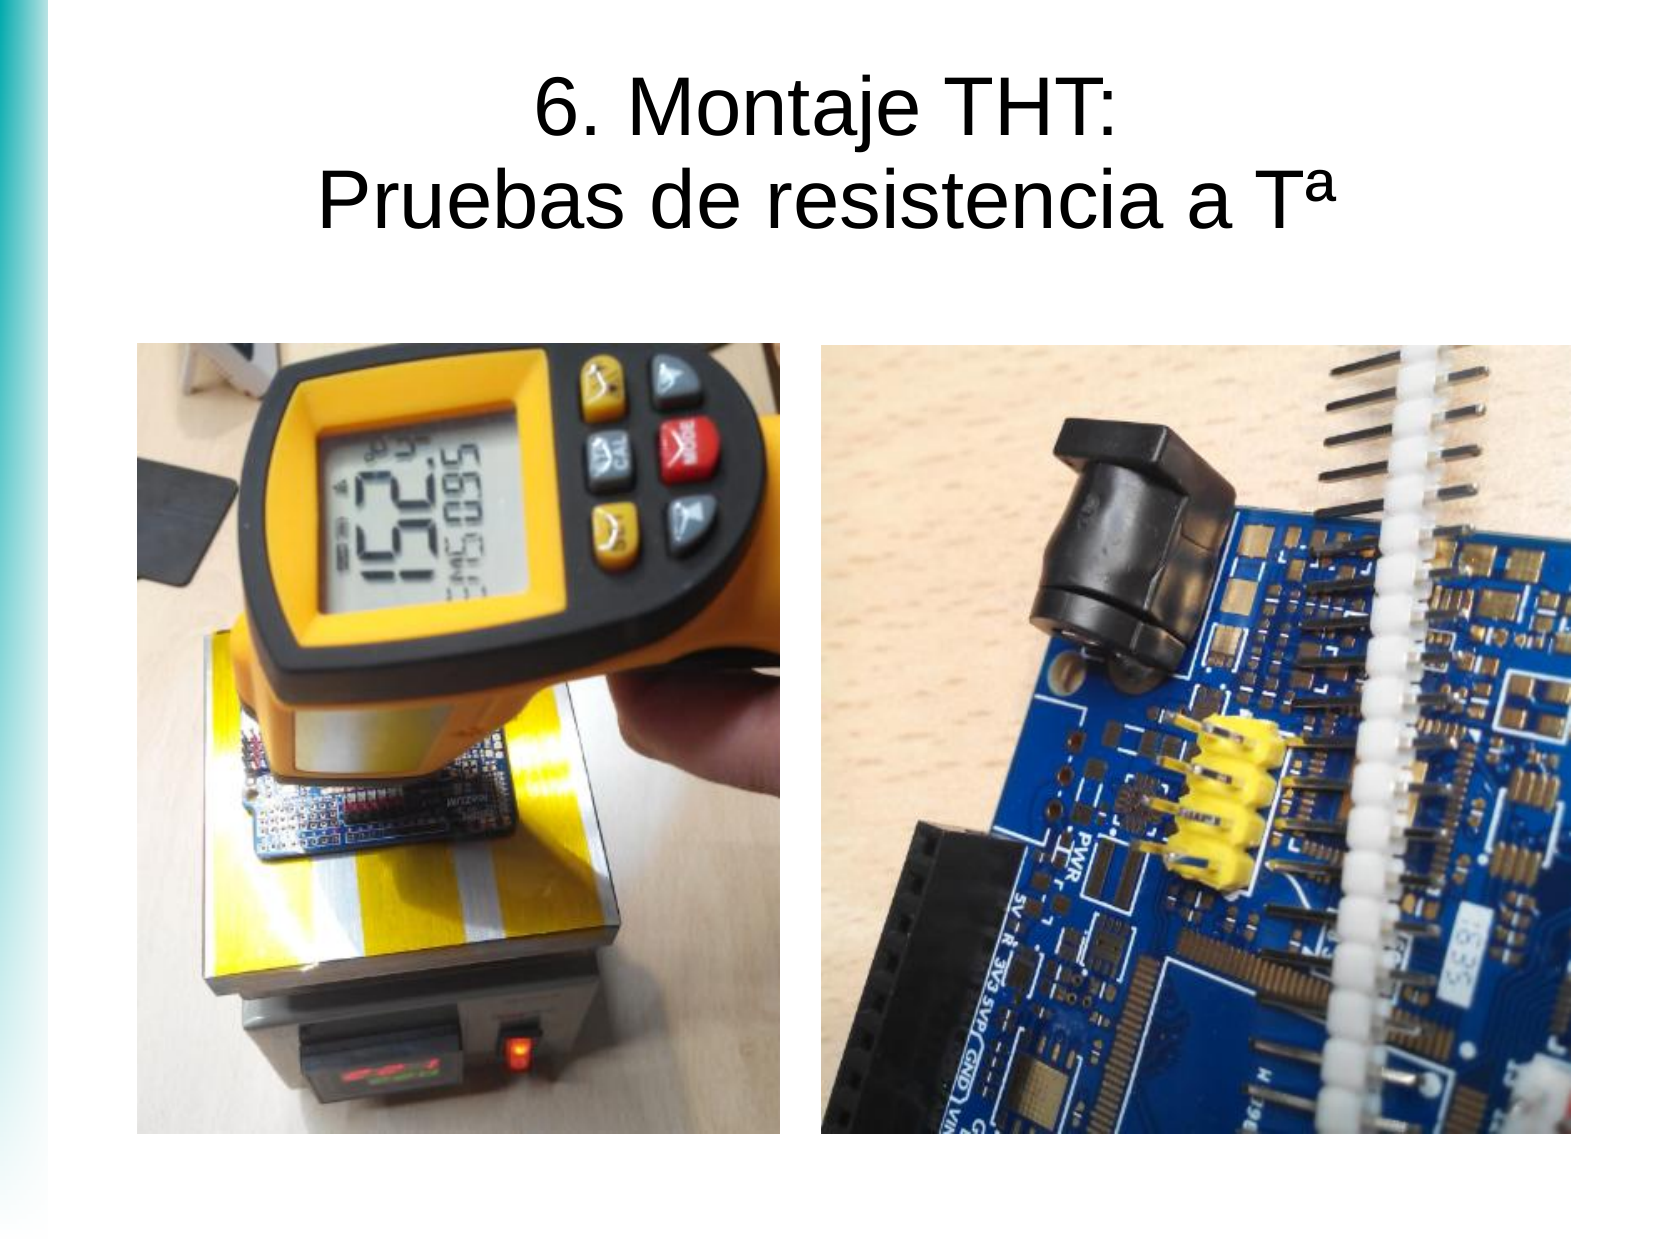

# 6. Montaje THT: Pruebas de resistencia a Tª